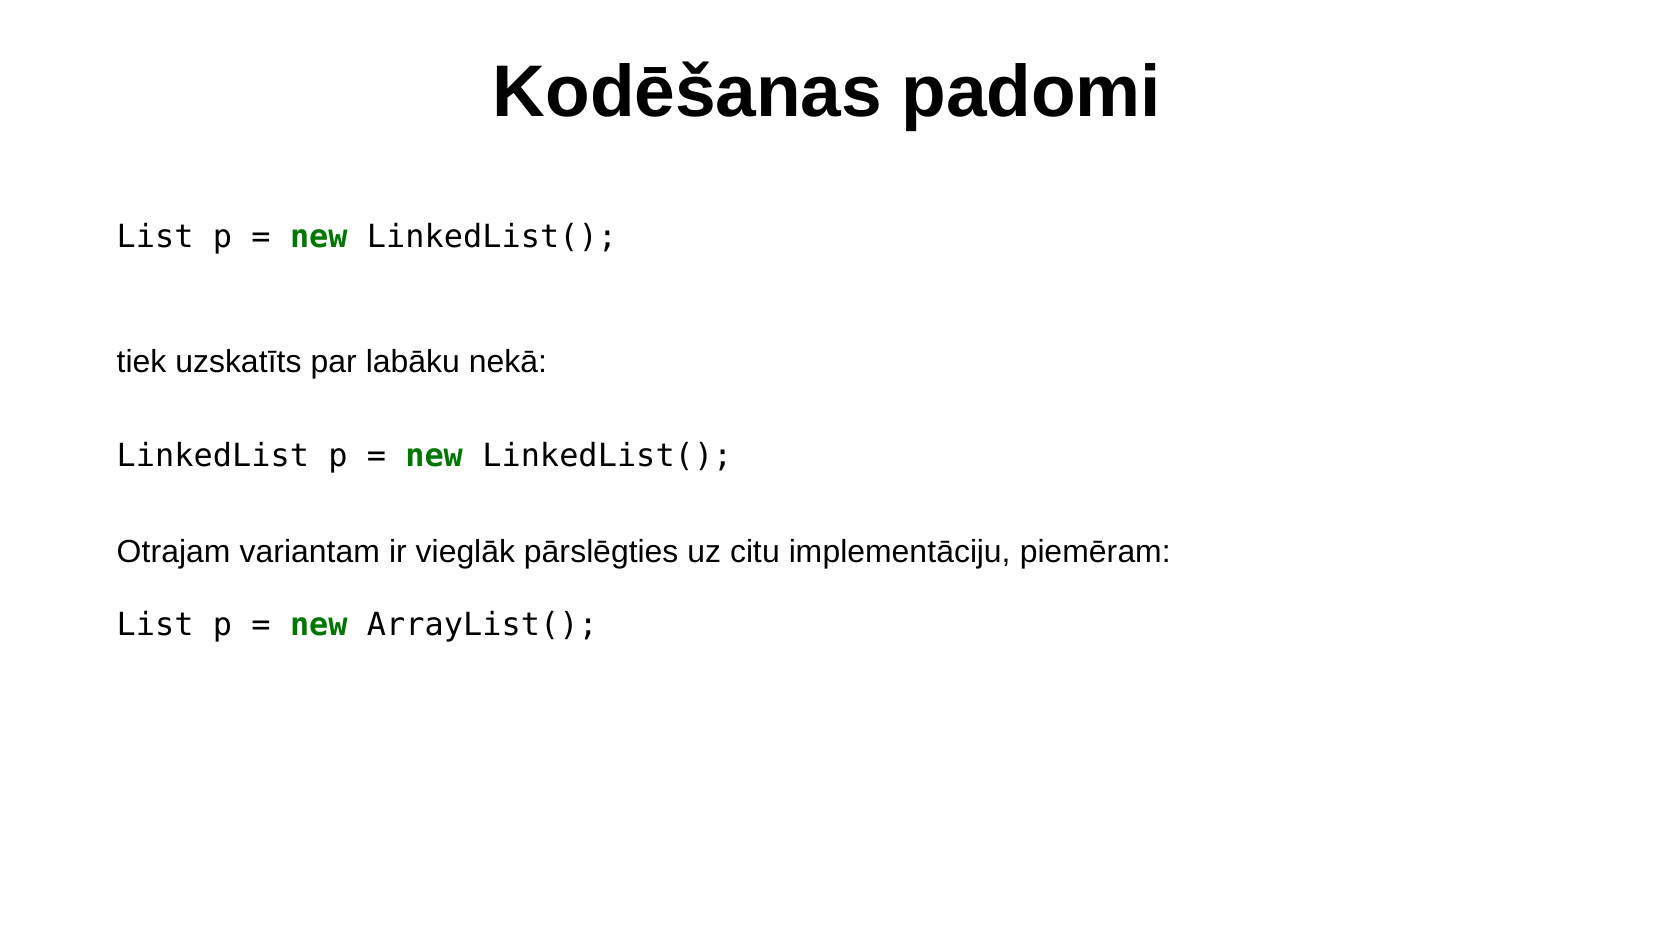

# Kodēšanas padomi
List p = new LinkedList();
tiek uzskatīts par labāku nekā:
LinkedList p = new LinkedList();
Otrajam variantam ir vieglāk pārslēgties uz citu implementāciju, piemēram:
List p = new ArrayList();